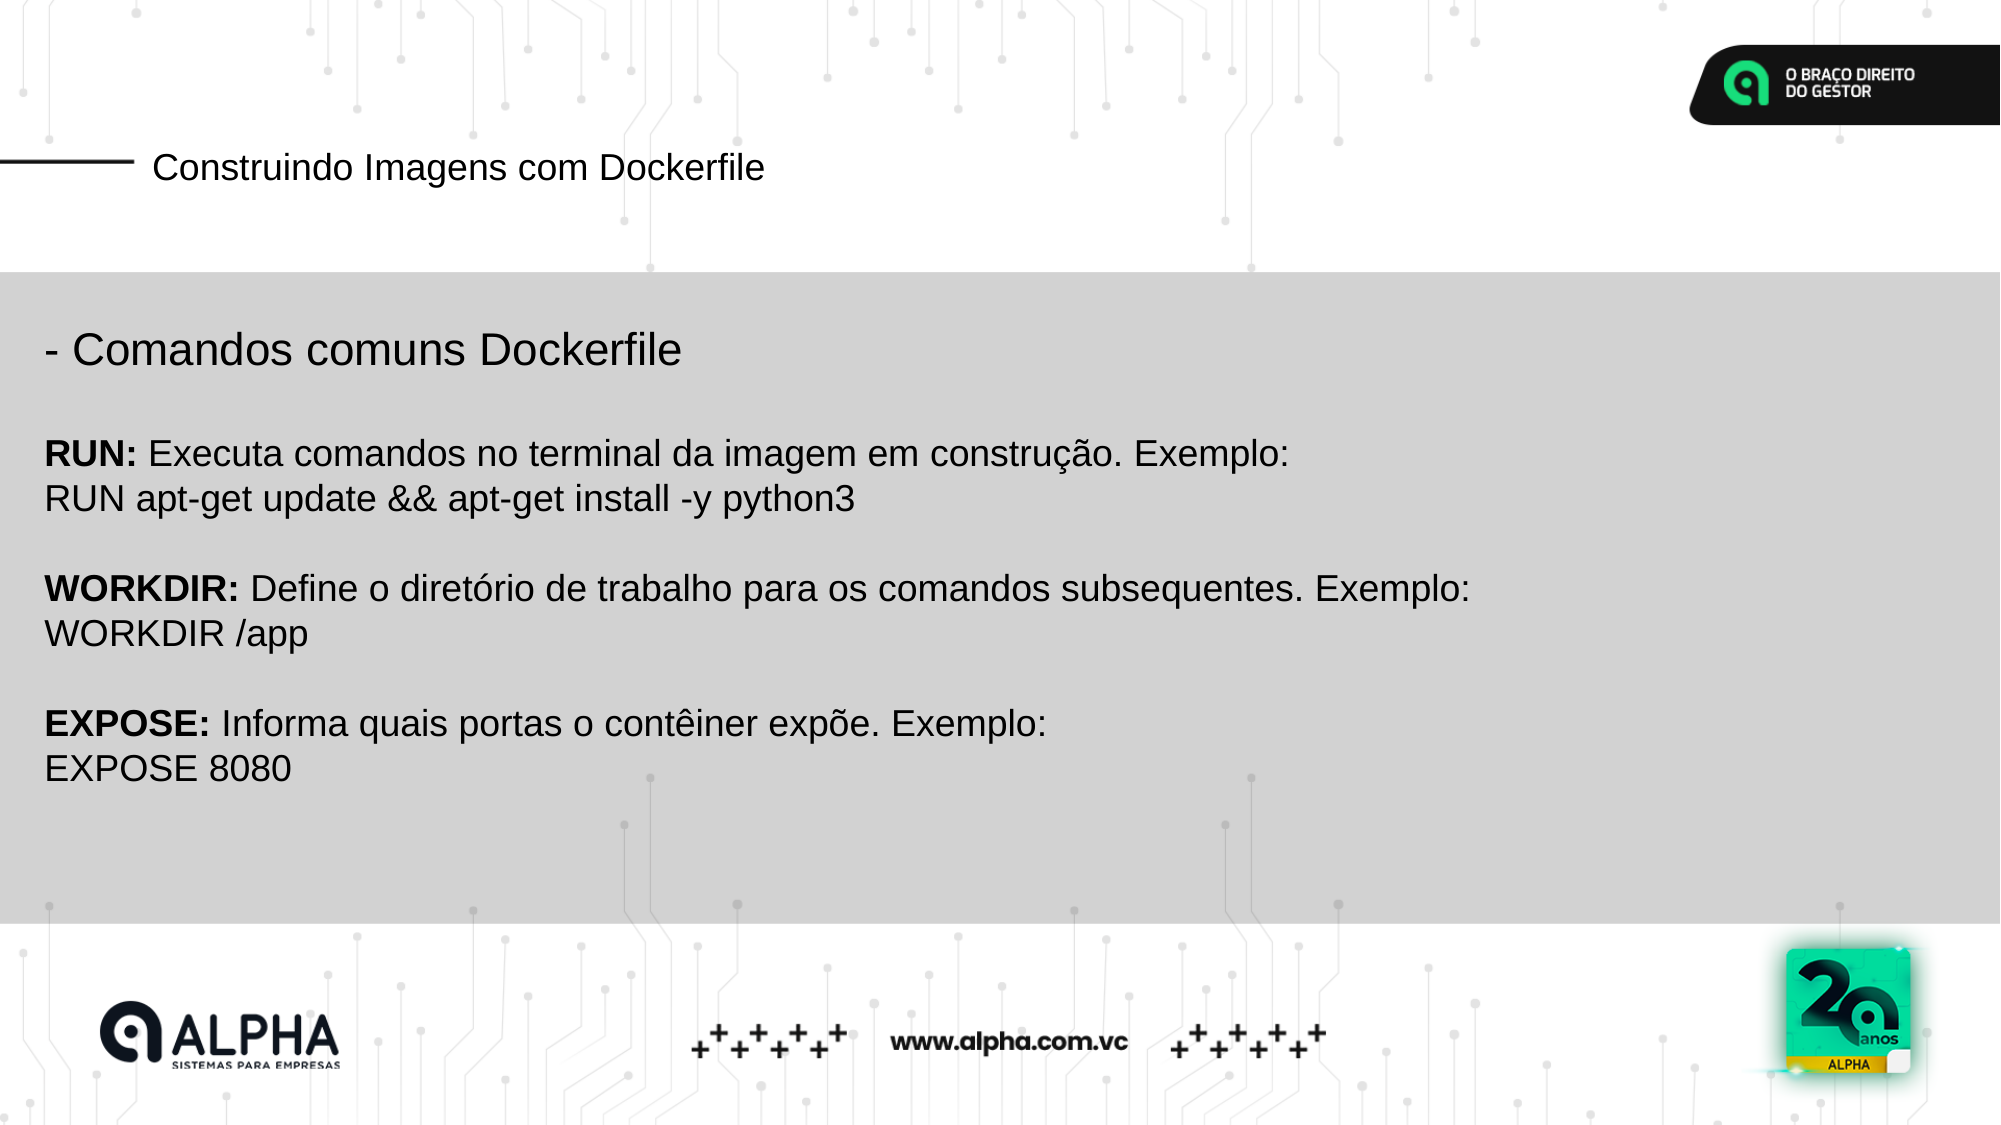

Construindo Imagens com Dockerfile
- Comandos comuns Dockerfile
RUN: Executa comandos no terminal da imagem em construção. Exemplo:
RUN apt-get update && apt-get install -y python3
WORKDIR: Define o diretório de trabalho para os comandos subsequentes. Exemplo:
WORKDIR /app
EXPOSE: Informa quais portas o contêiner expõe. Exemplo:
EXPOSE 8080